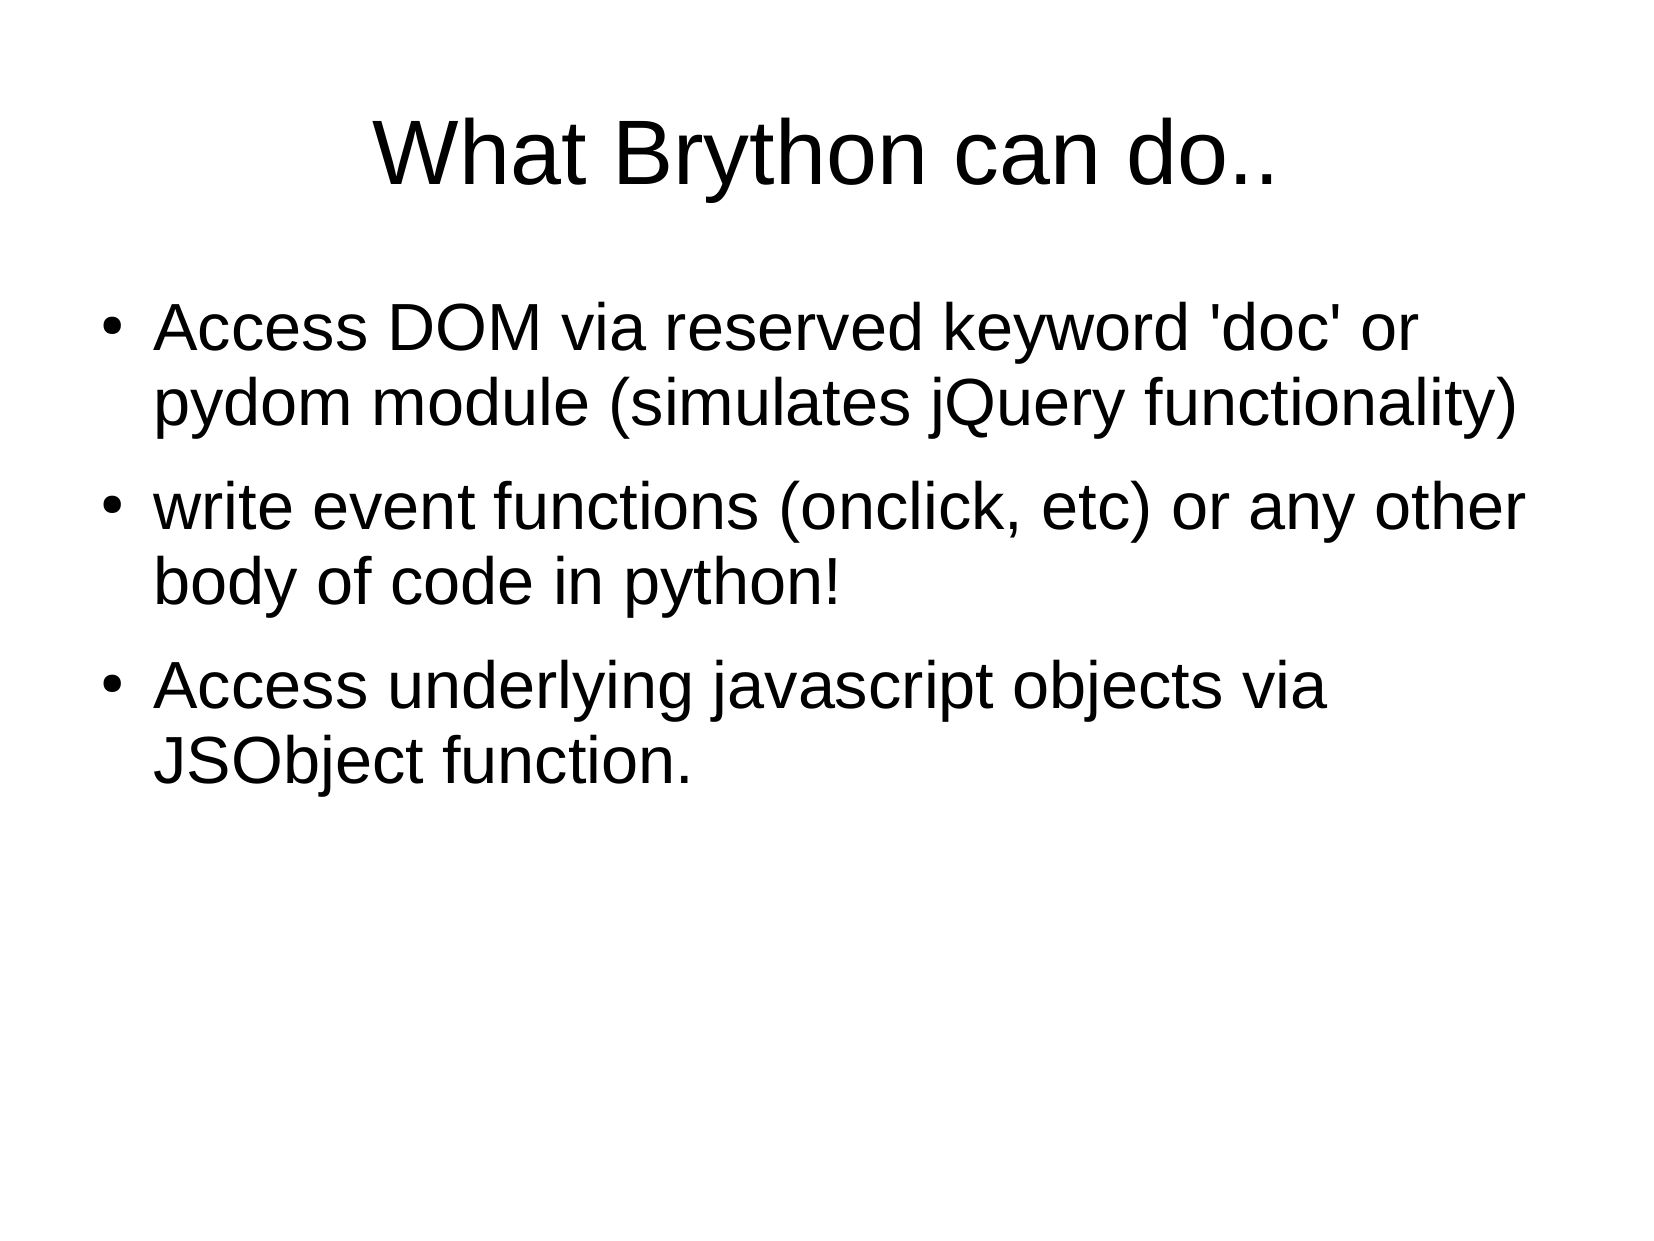

# What Brython can do..
Access DOM via reserved keyword 'doc' or pydom module (simulates jQuery functionality)
write event functions (onclick, etc) or any other body of code in python!
Access underlying javascript objects via JSObject function.